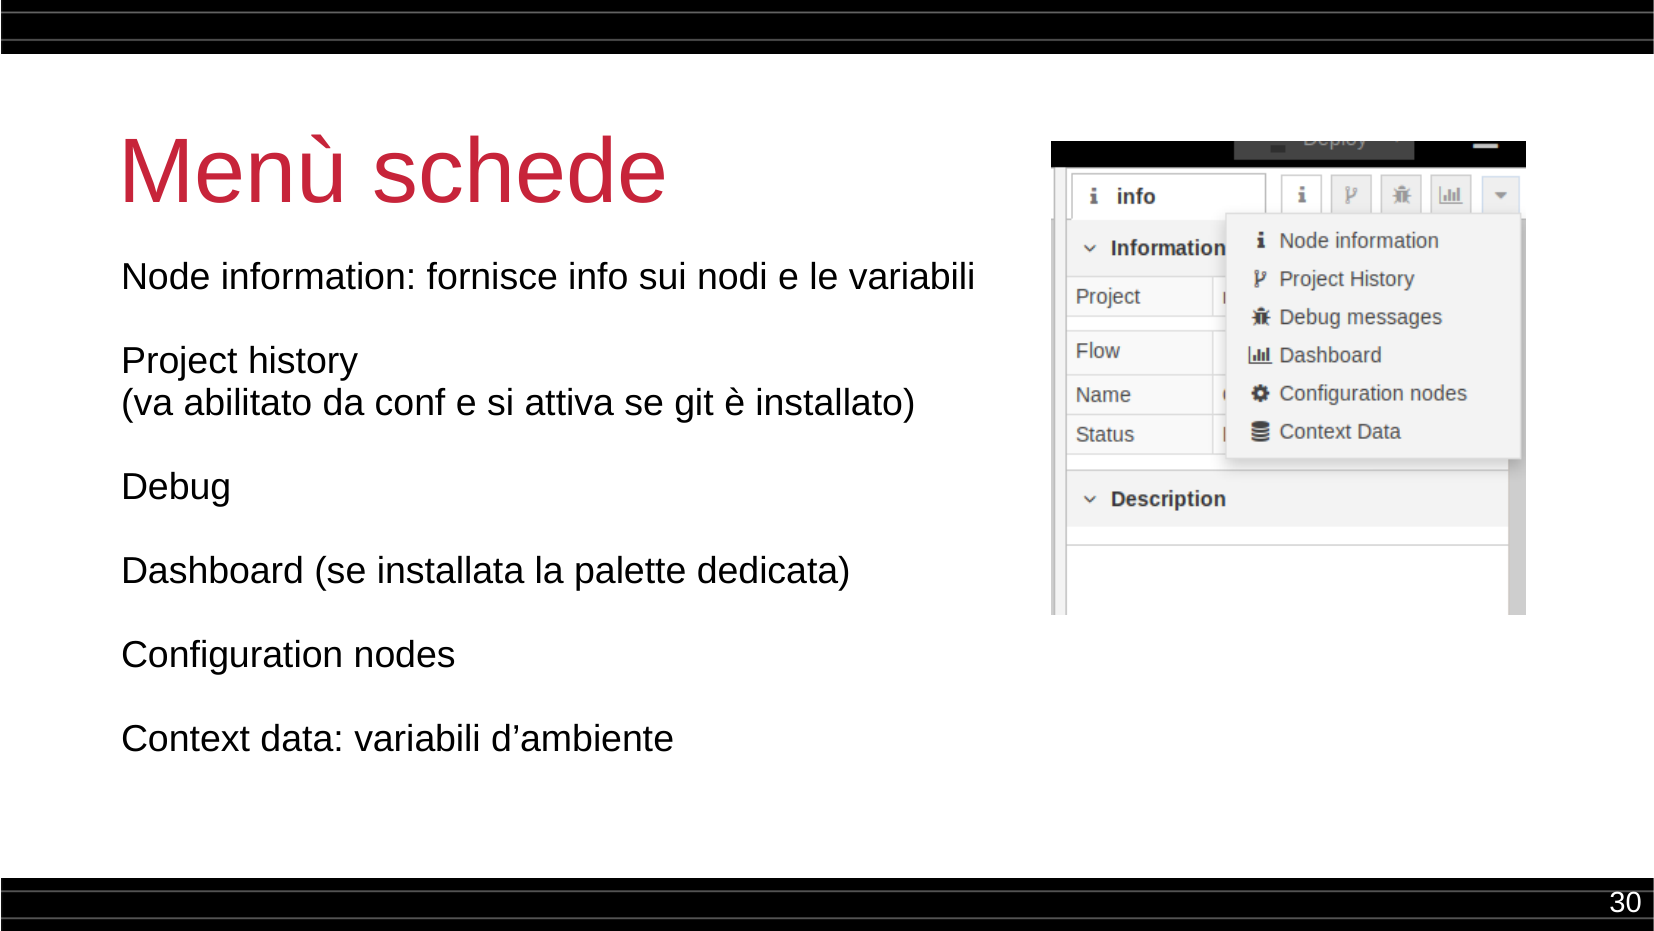

# Menù schede
Node information: fornisce info sui nodi e le variabili
Project history
(va abilitato da conf e si attiva se git è installato)
Debug
Dashboard (se installata la palette dedicata)
Configuration nodes
Context data: variabili d’ambiente